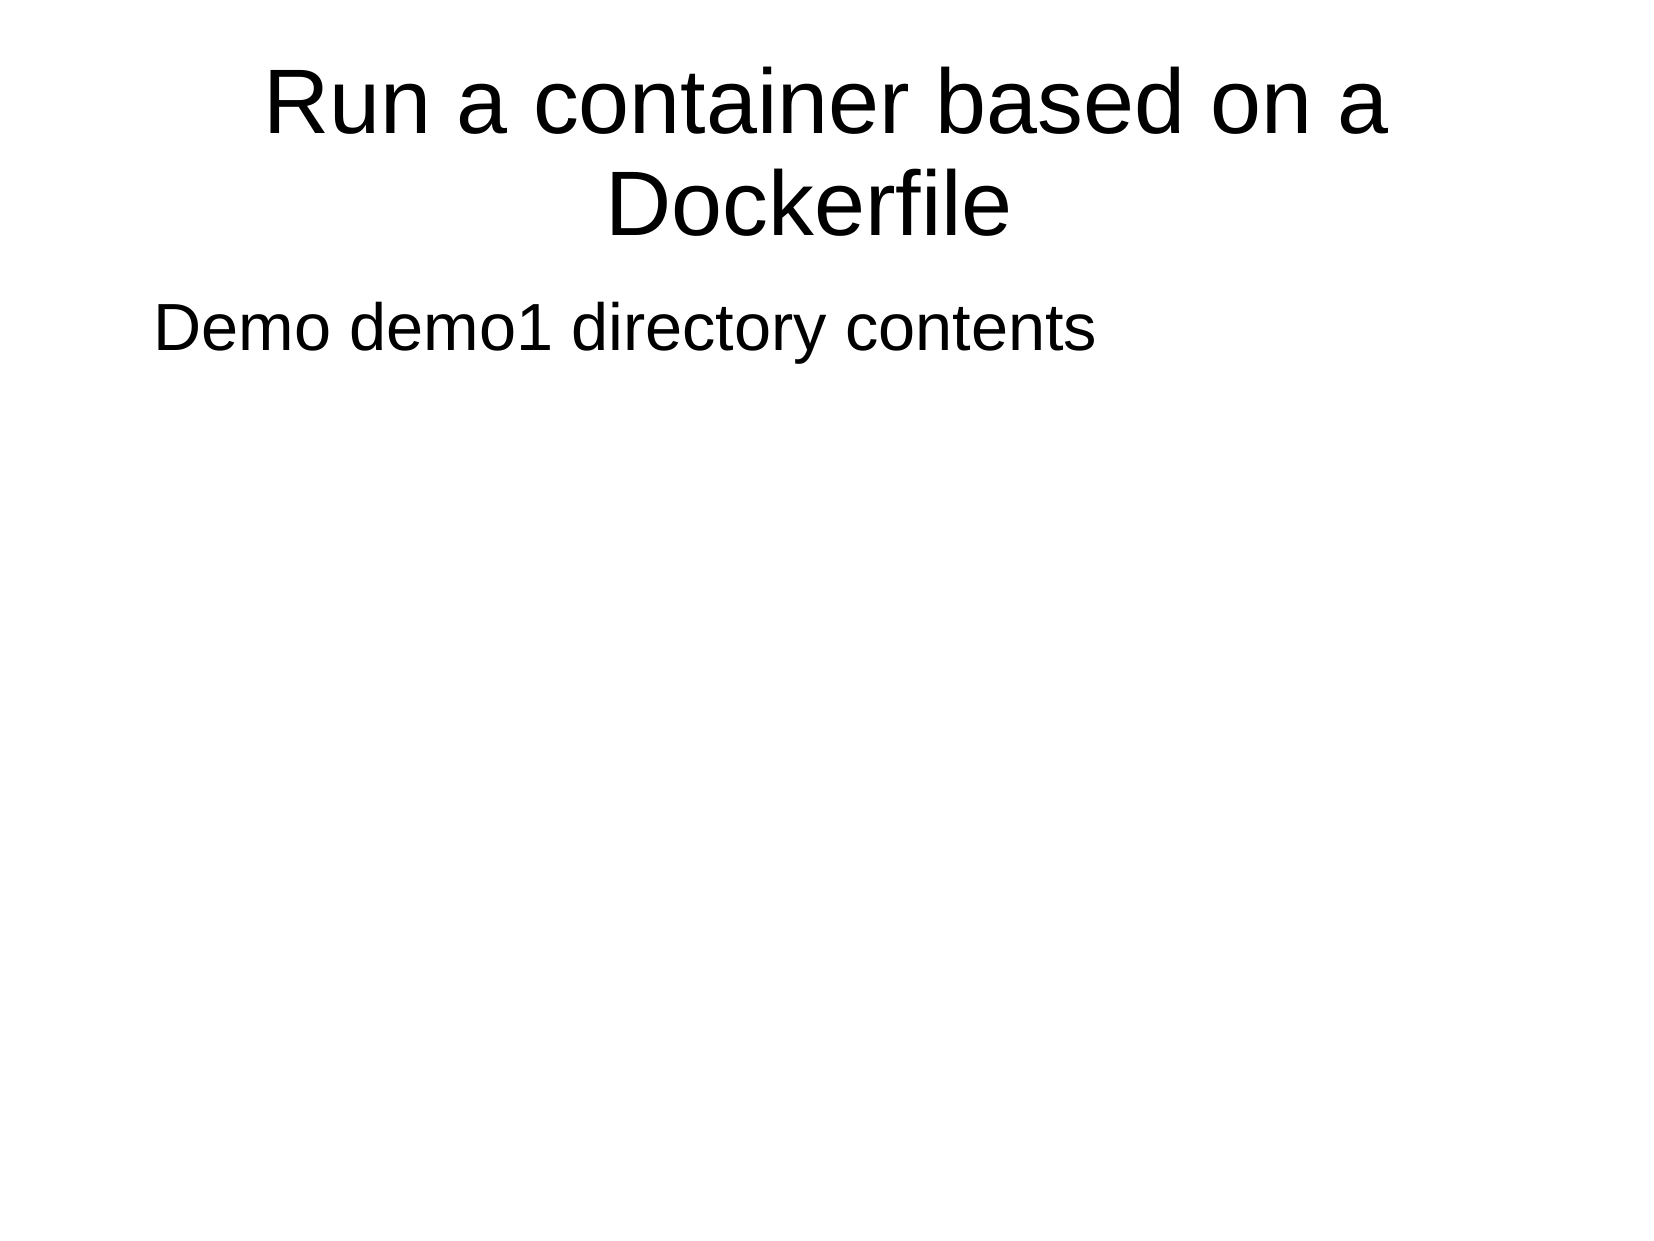

# Run a container based on a Dockerfile
Demo demo1 directory contents